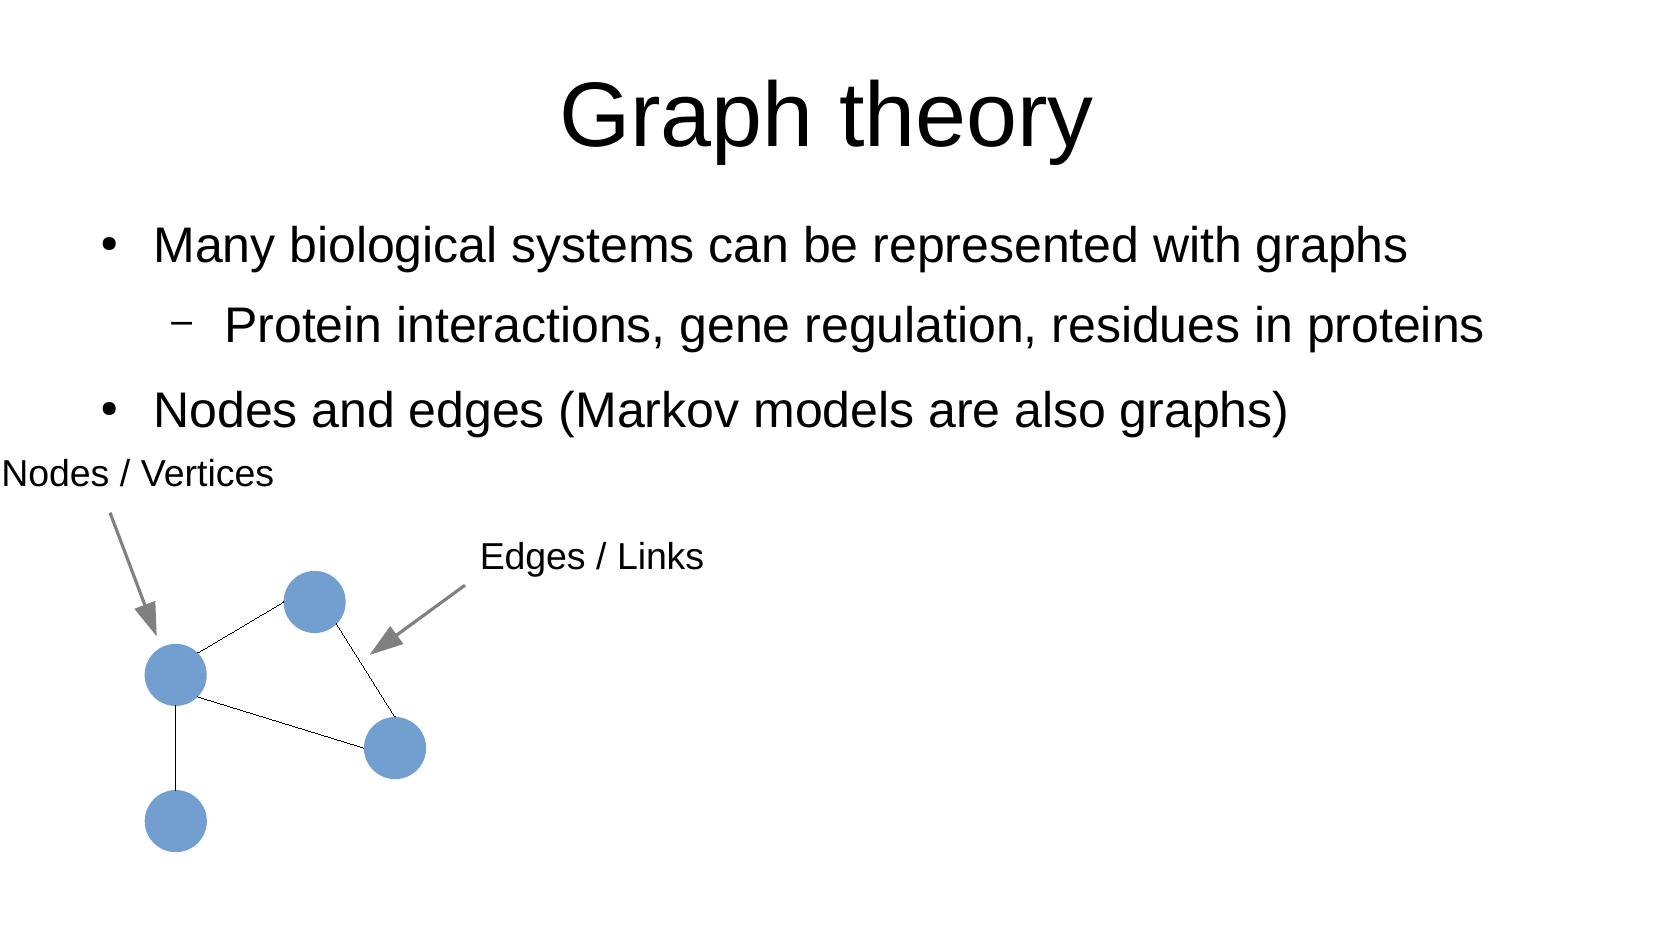

# Graph theory
Many biological systems can be represented with graphs
Protein interactions, gene regulation, residues in proteins
Nodes and edges (Markov models are also graphs)
Nodes / Vertices
Edges / Links